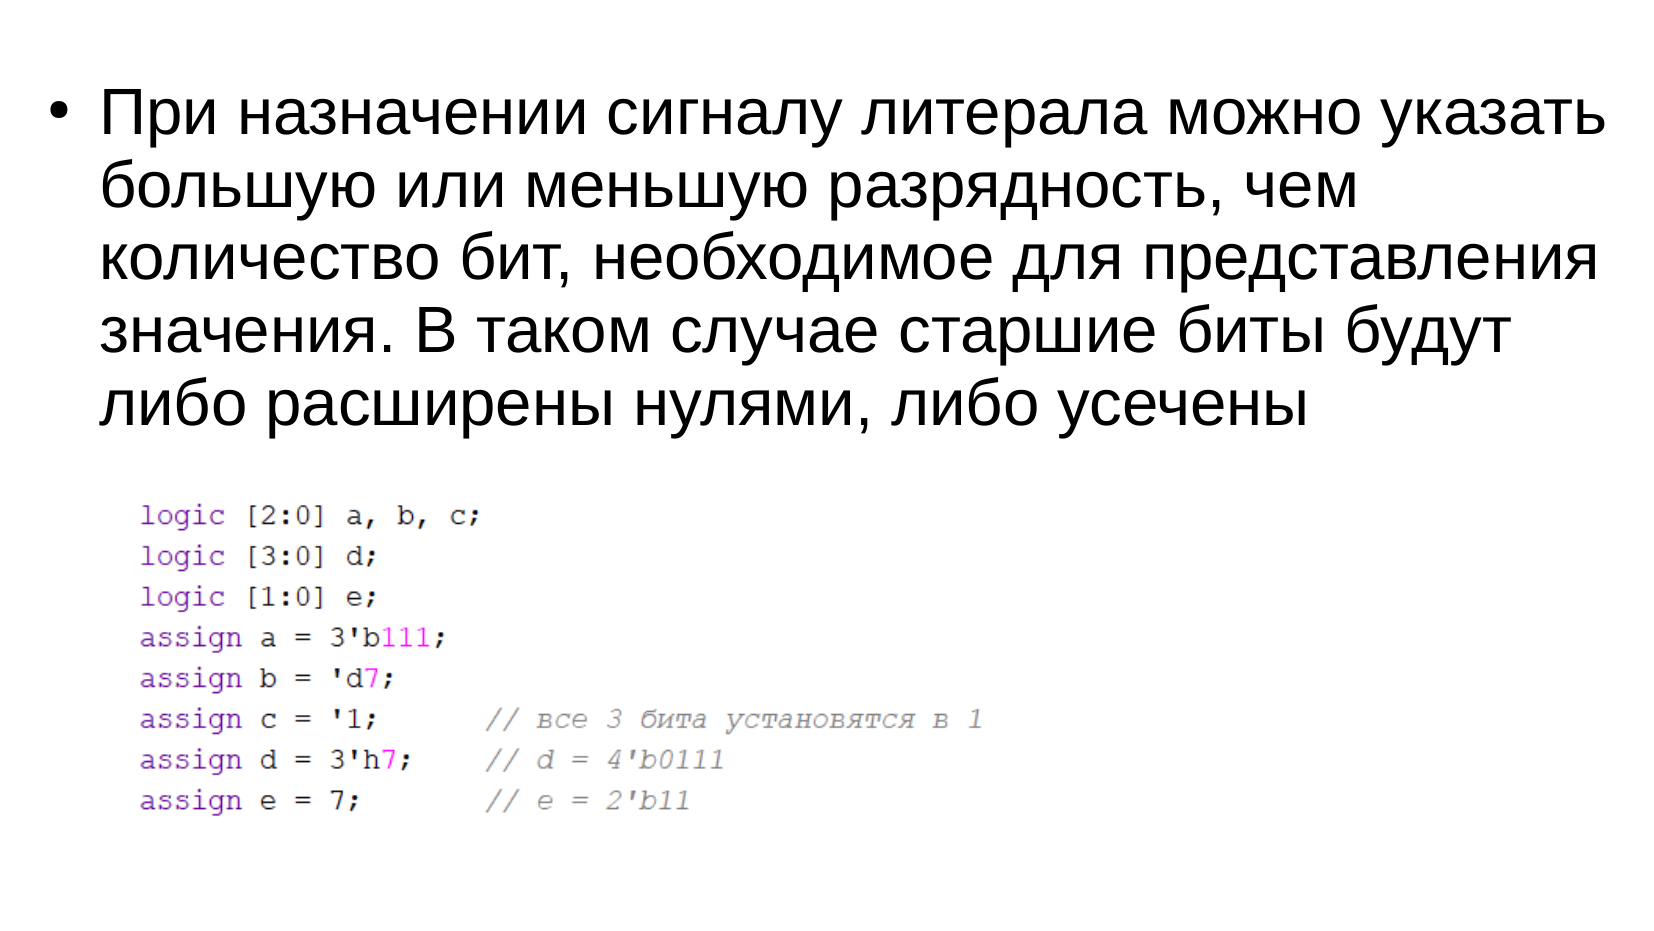

# При назначении сигналу литерала можно указать большую или меньшую разрядность, чем количество бит, необходимое для представления значения. В таком случае старшие биты будут либо расширены нулями, либо усечены